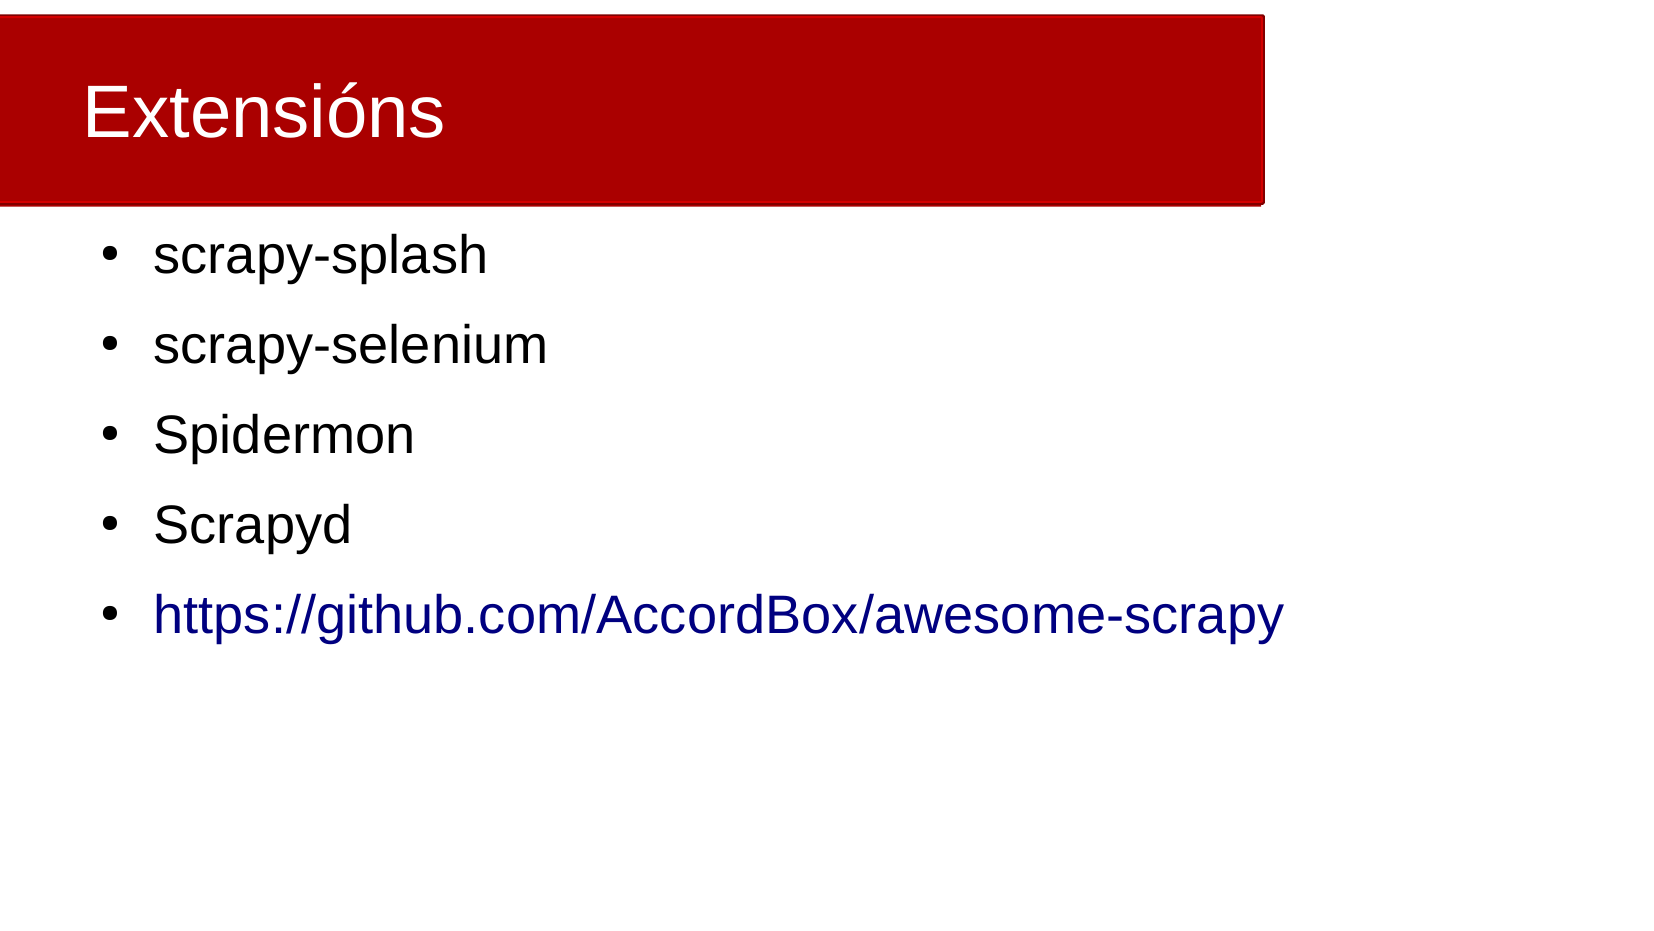

# Extensións
scrapy-splash
scrapy-selenium
Spidermon
Scrapyd
https://github.com/AccordBox/awesome-scrapy